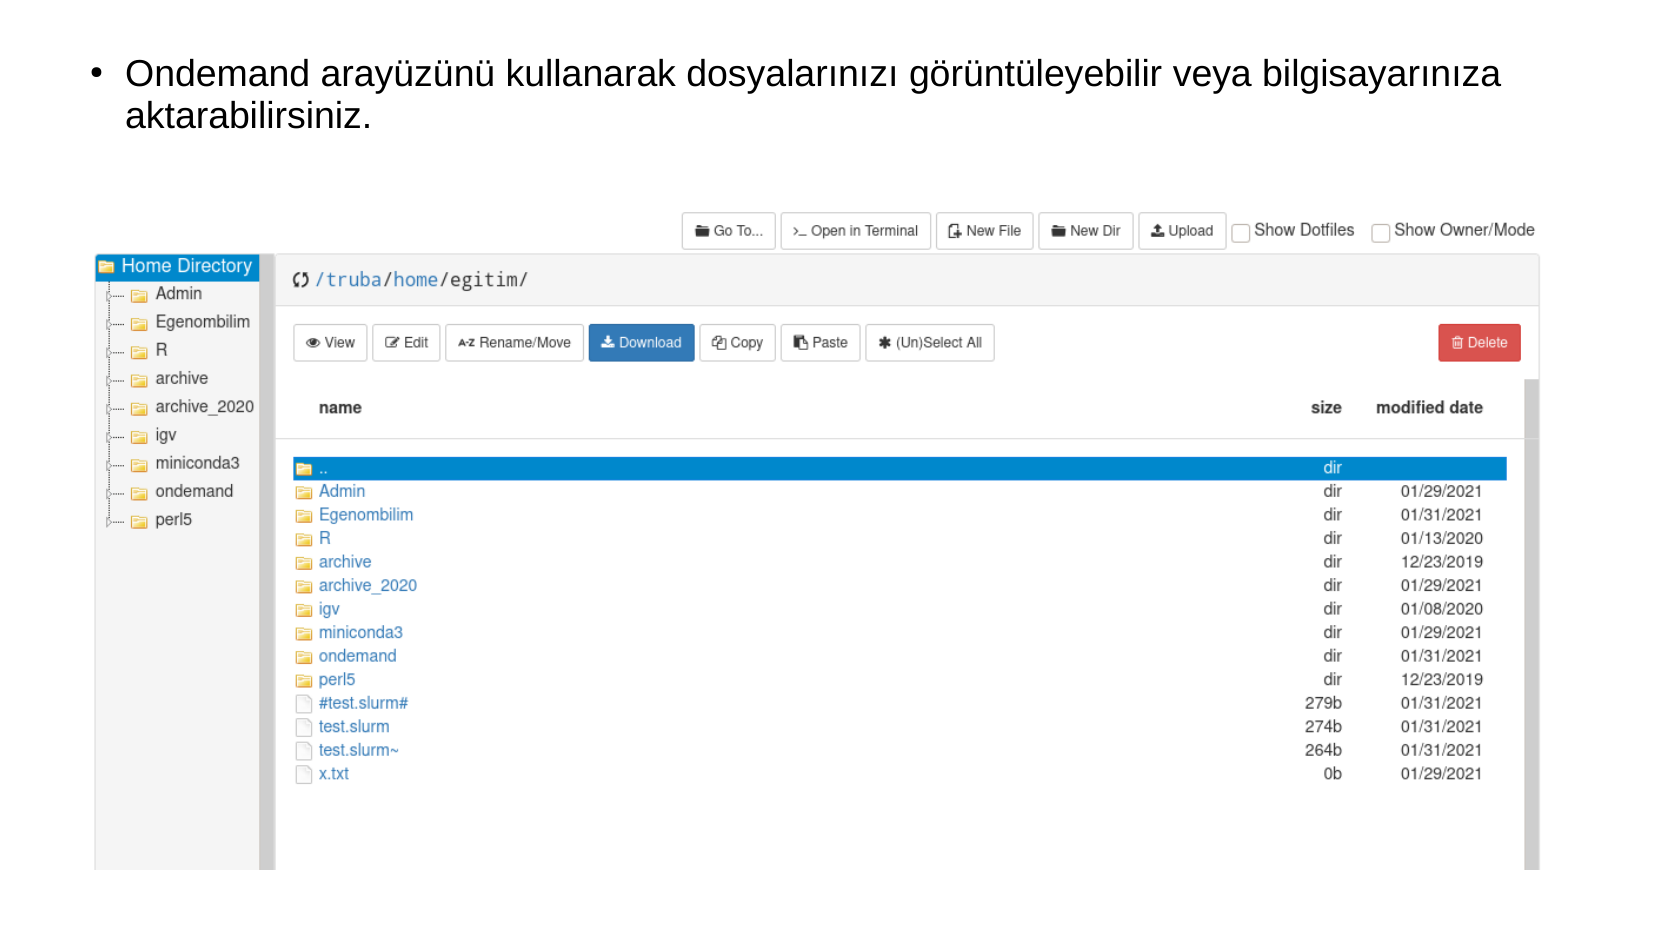

Ondemand arayüzünü kullanarak dosyalarınızı görüntüleyebilir veya bilgisayarınıza aktarabilirsiniz.